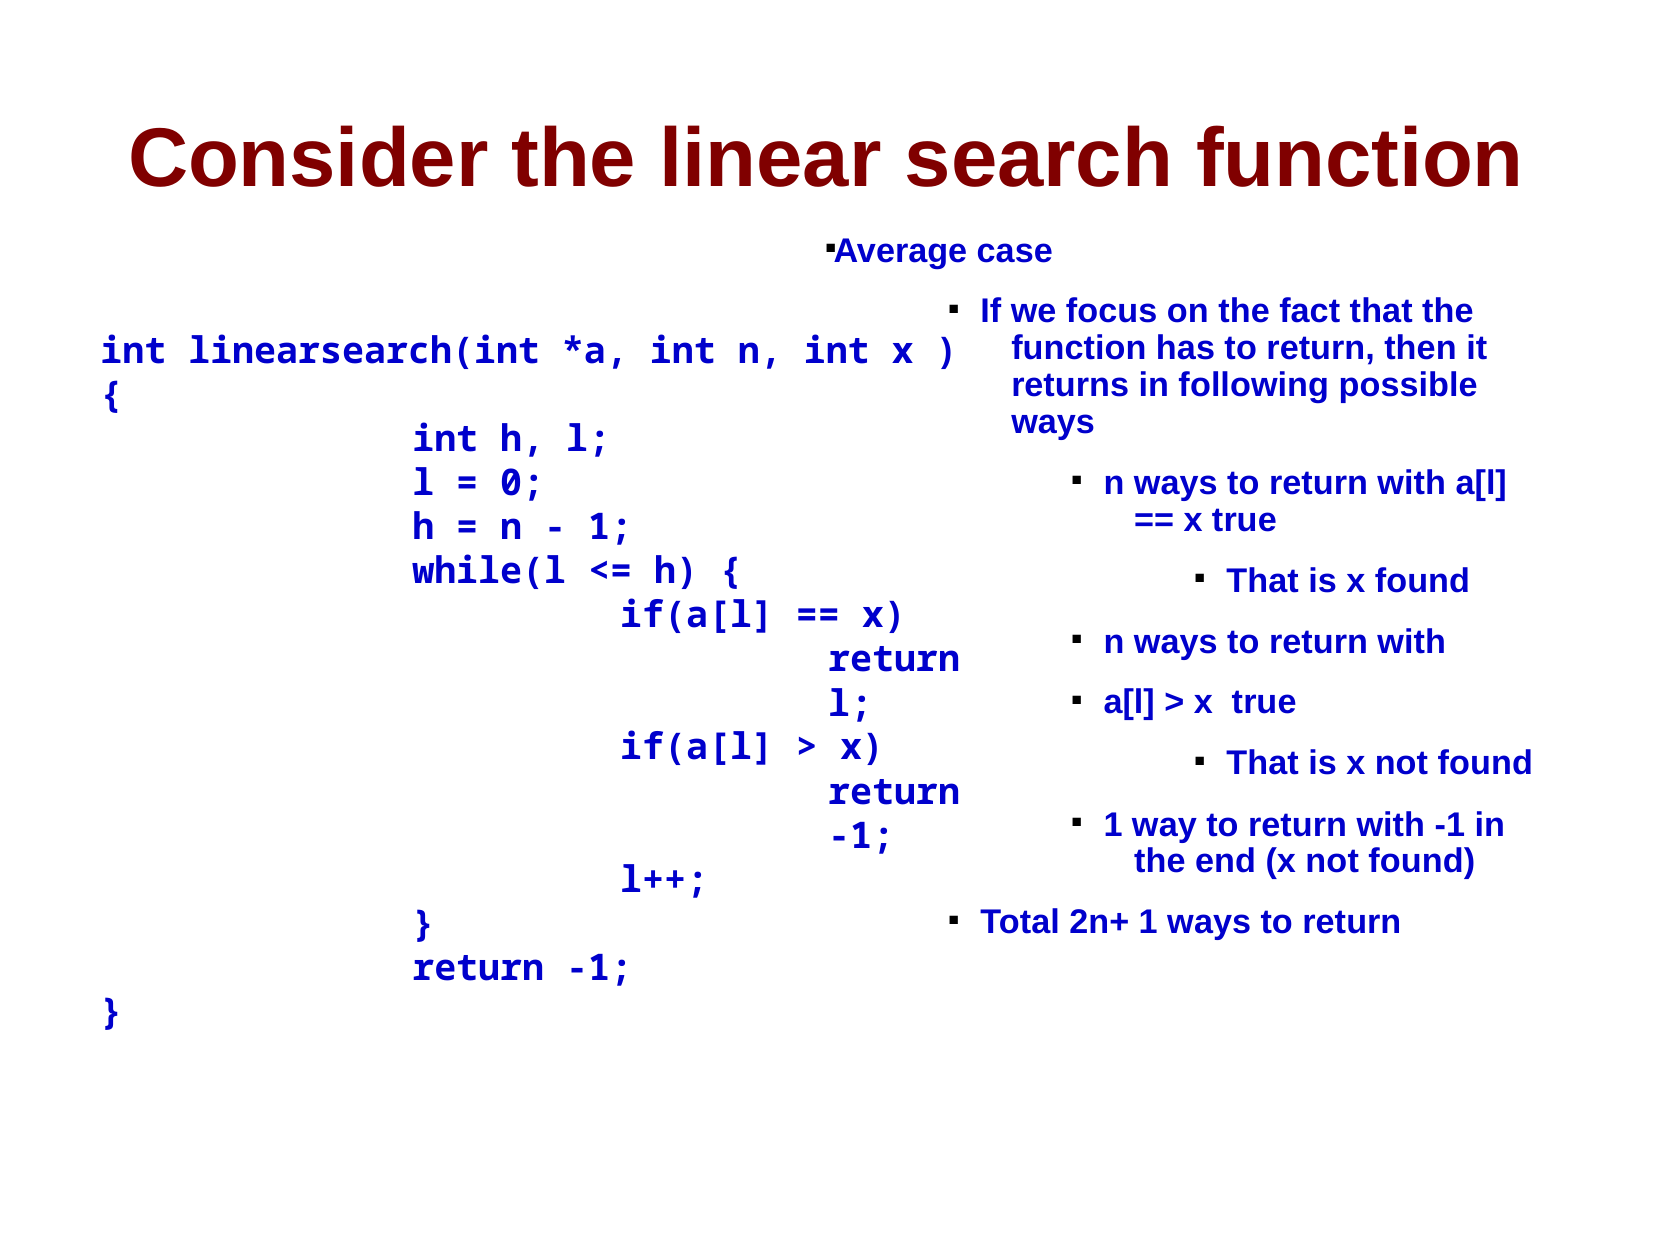

# Consider the linear search function
Average case
If we focus on the fact that the function has to return, then it returns in following possible ways
n ways to return with a[l] == x true
That is x found
n ways to return with
a[l] > x true
That is x not found
1 way to return with -1 in the end (x not found)
Total 2n+ 1 ways to return
int linearsearch(int *a, int n, int x ) {
int h, l;
l = 0;
h = n - 1;
while(l <= h) {
if(a[l] == x)
return l;
if(a[l] > x)
return -1;
l++;
}
return -1;
}